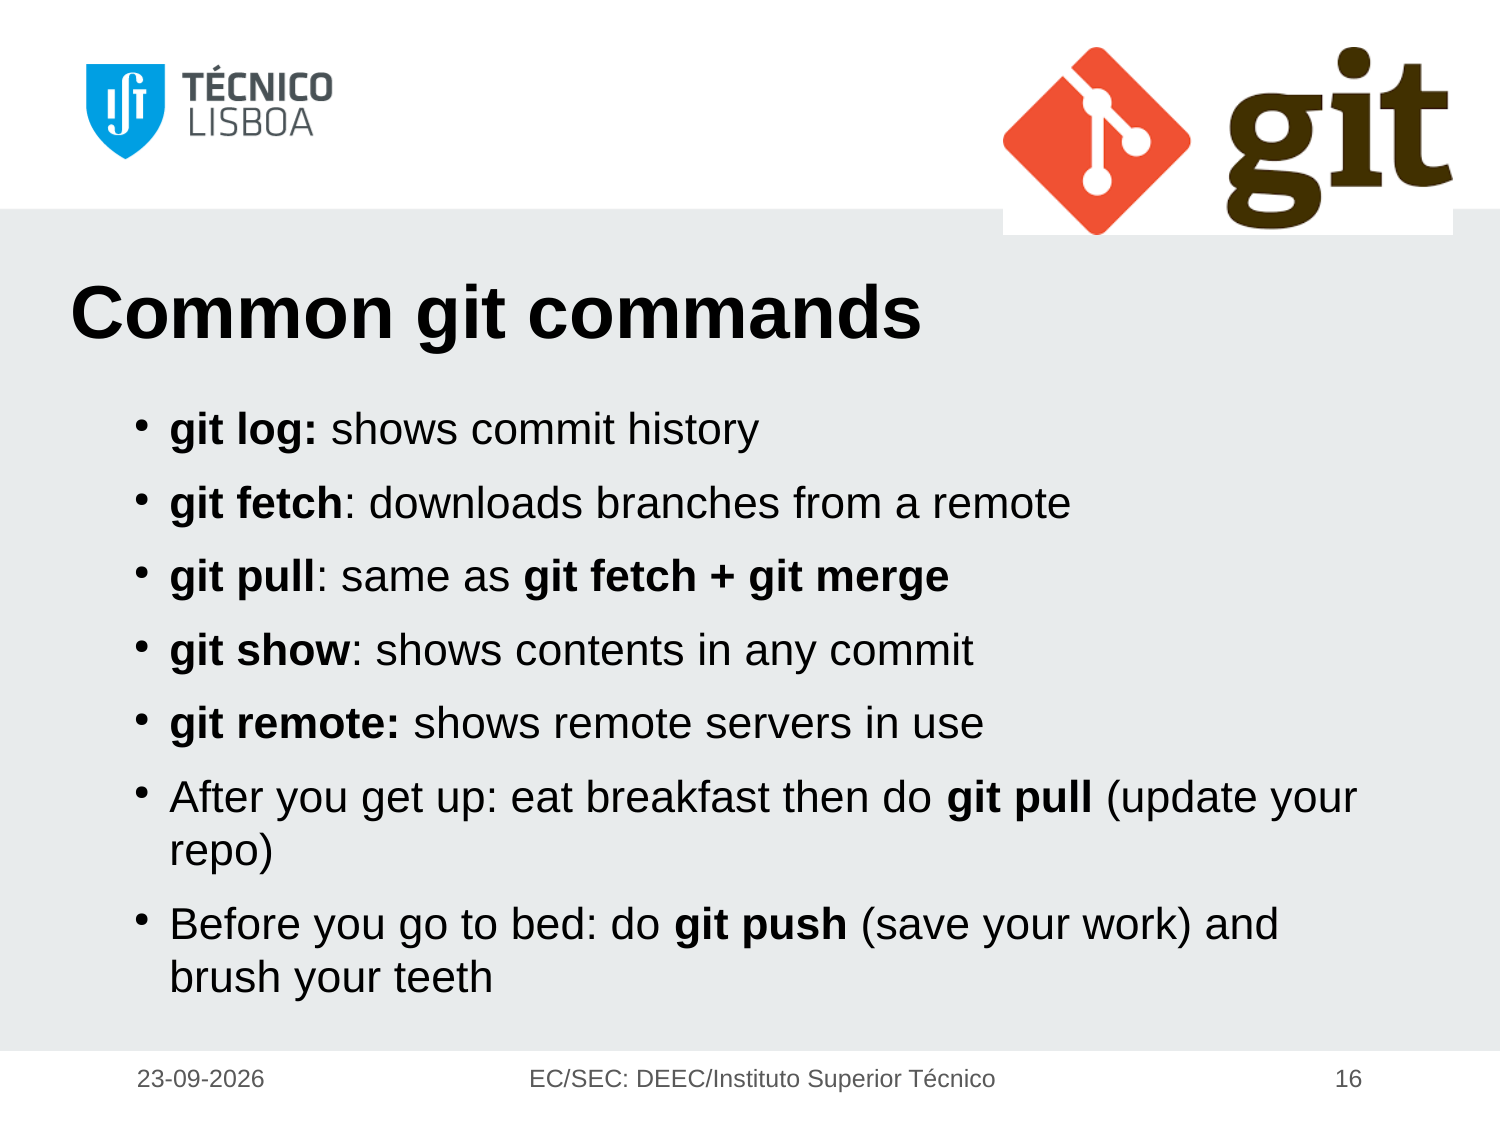

# Common git commands
git log: shows commit history
git fetch: downloads branches from a remote
git pull: same as git fetch + git merge
git show: shows contents in any commit
git remote: shows remote servers in use
After you get up: eat breakfast then do git pull (update your repo)
Before you go to bed: do git push (save your work) and brush your teeth
EC/SEC: DEEC/Instituto Superior Técnico